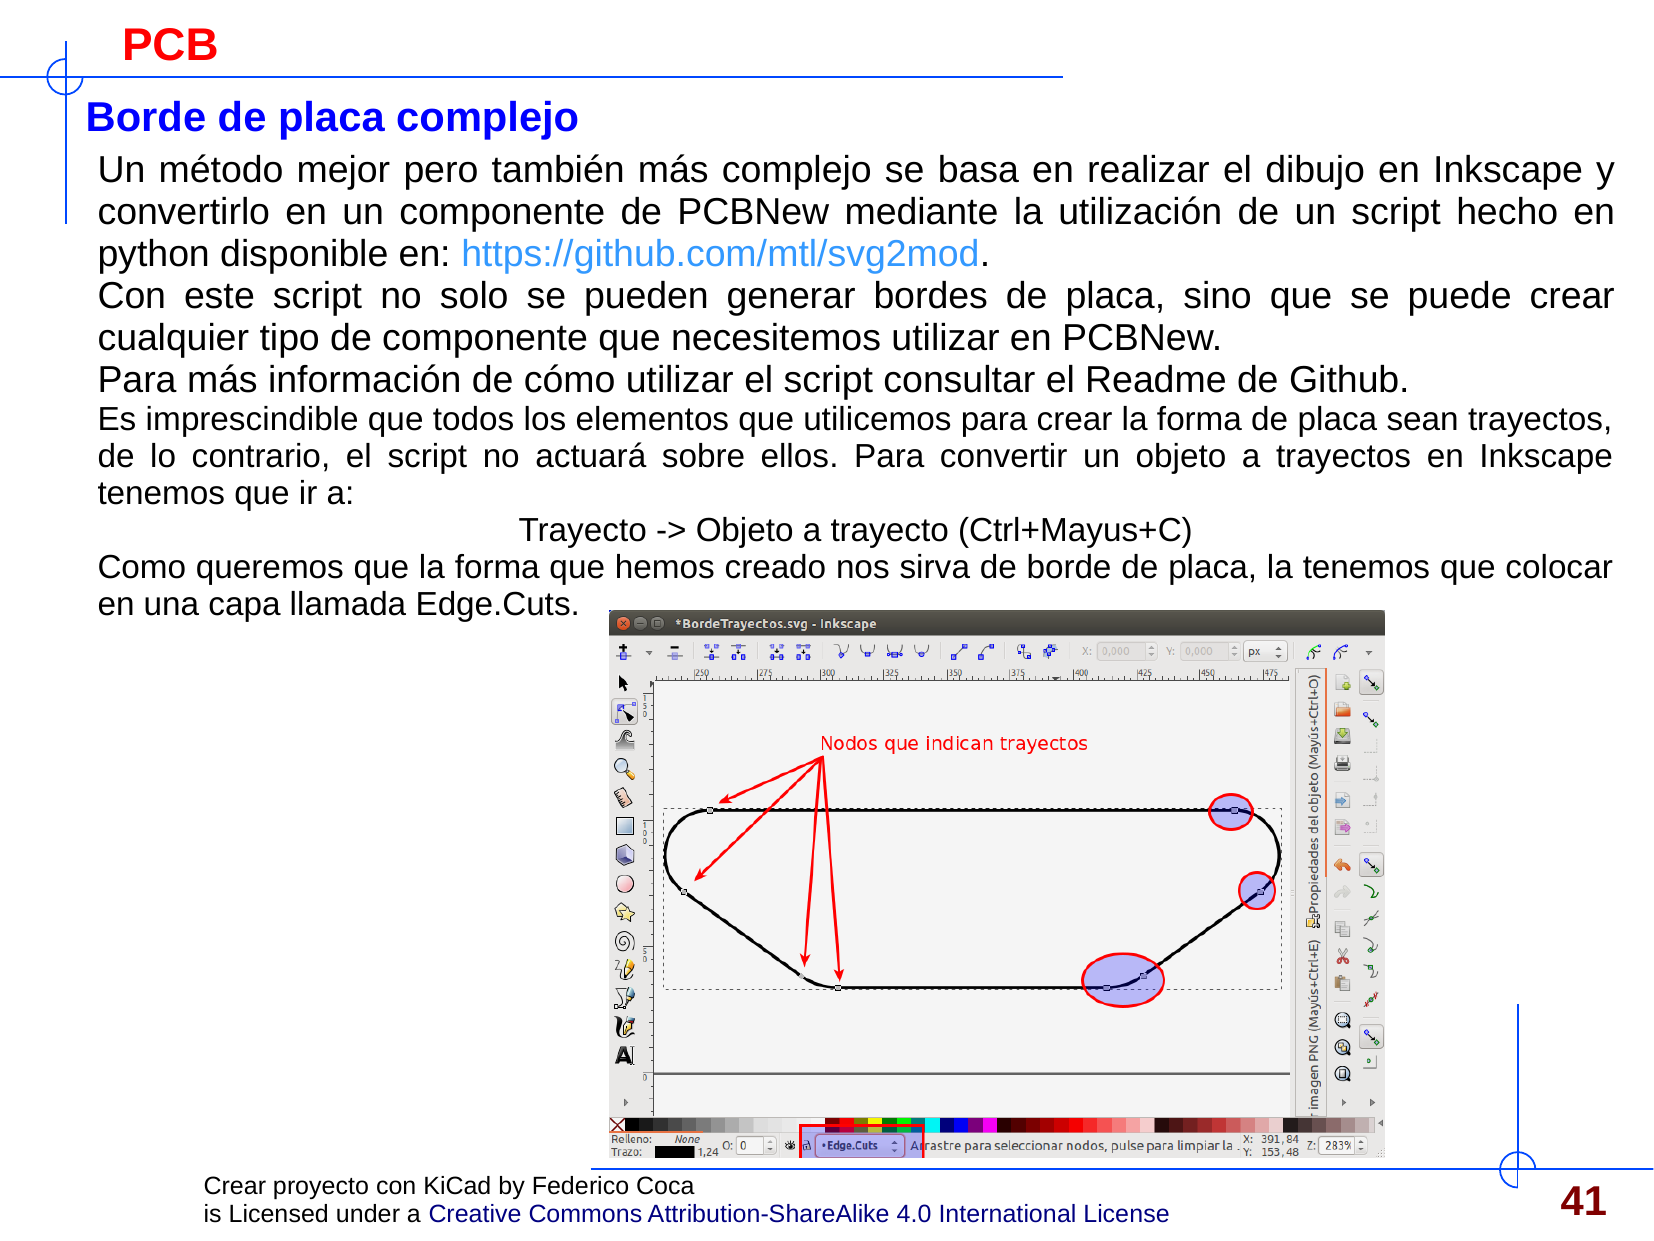

PCB
Borde de placa complejo
Un método mejor pero también más complejo se basa en realizar el dibujo en Inkscape y convertirlo en un componente de PCBNew mediante la utilización de un script hecho en python disponible en: https://github.com/mtl/svg2mod.
Con este script no solo se pueden generar bordes de placa, sino que se puede crear cualquier tipo de componente que necesitemos utilizar en PCBNew.
Para más información de cómo utilizar el script consultar el Readme de Github.
Es imprescindible que todos los elementos que utilicemos para crear la forma de placa sean trayectos, de lo contrario, el script no actuará sobre ellos. Para convertir un objeto a trayectos en Inkscape tenemos que ir a:
Trayecto -> Objeto a trayecto (Ctrl+Mayus+C)
Como queremos que la forma que hemos creado nos sirva de borde de placa, la tenemos que colocar en una capa llamada Edge.Cuts.
Crear proyecto con KiCad by Federico Coca
is Licensed under a Creative Commons Attribution-ShareAlike 4.0 International License